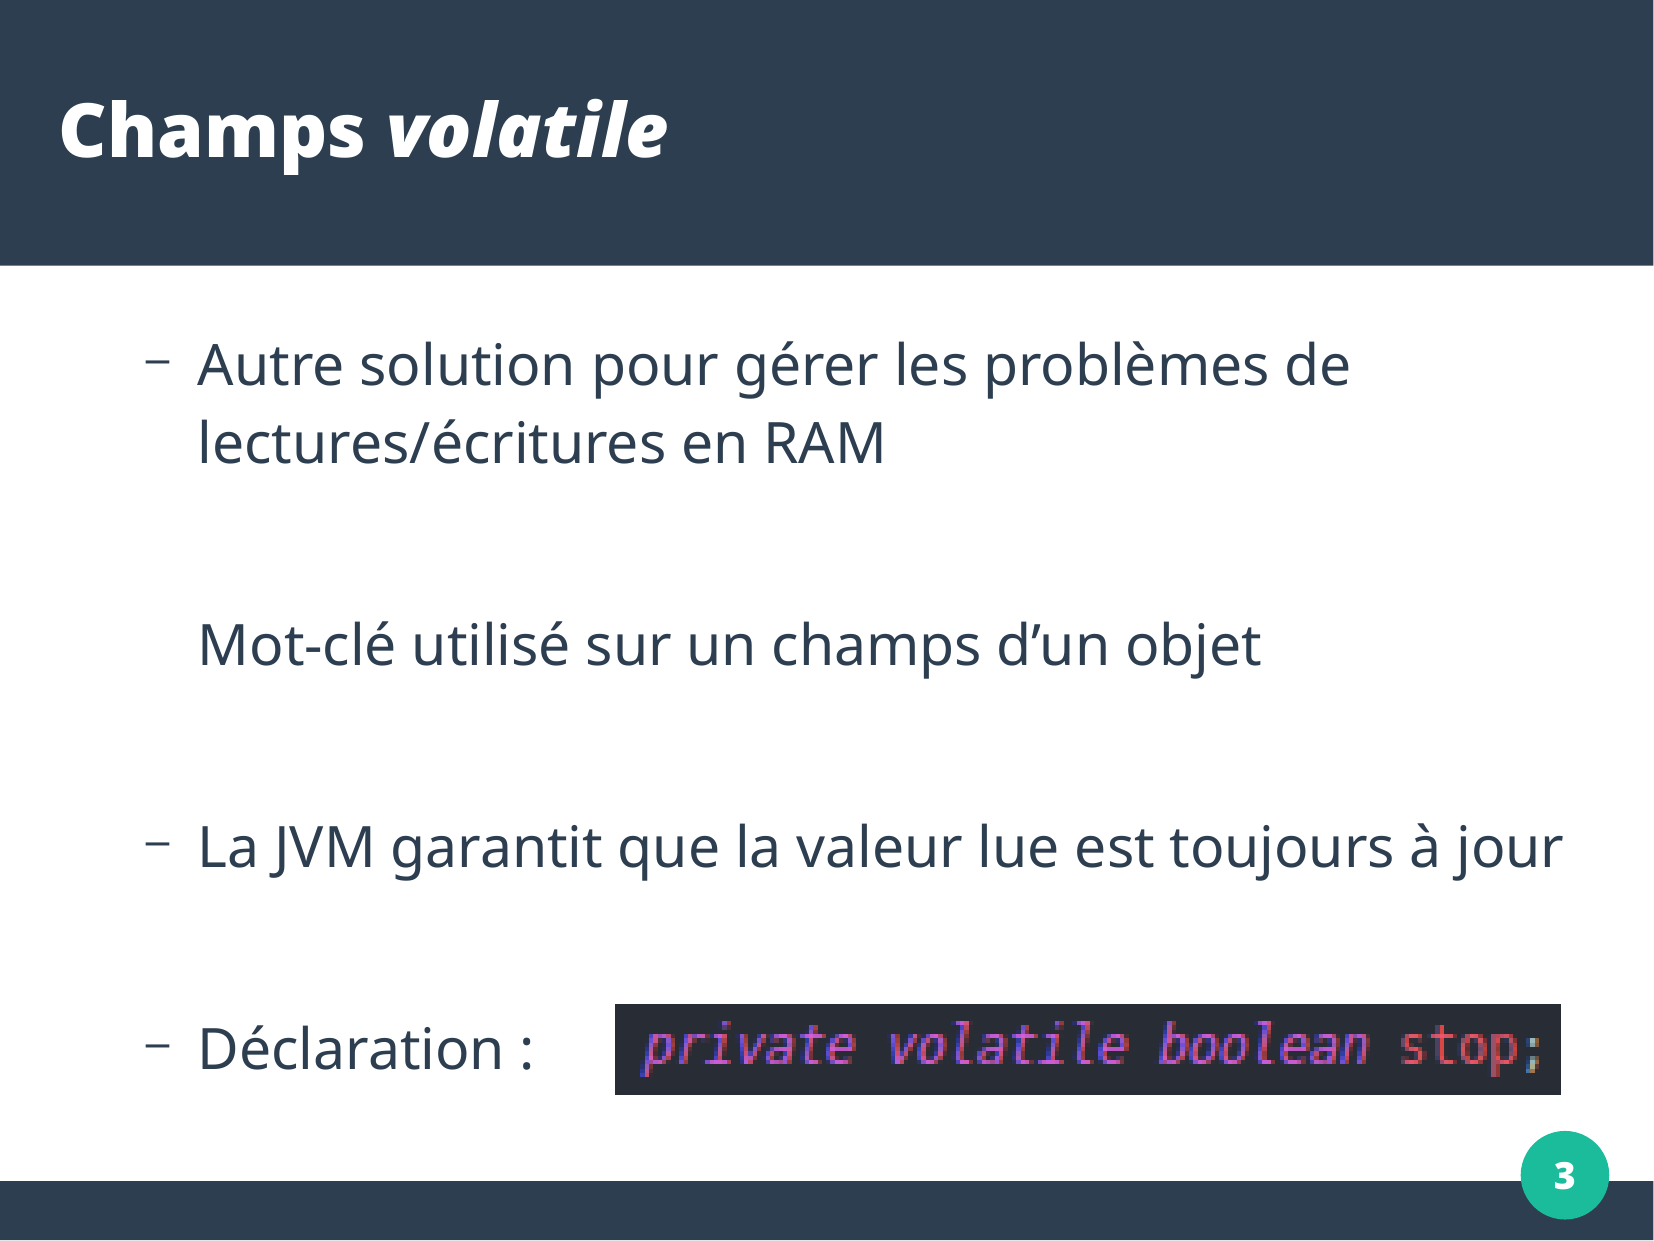

# Champs volatile
Autre solution pour gérer les problèmes de lectures/écritures en RAM
Mot-clé utilisé sur un champs d’un objet
La JVM garantit que la valeur lue est toujours à jour
Déclaration :
3